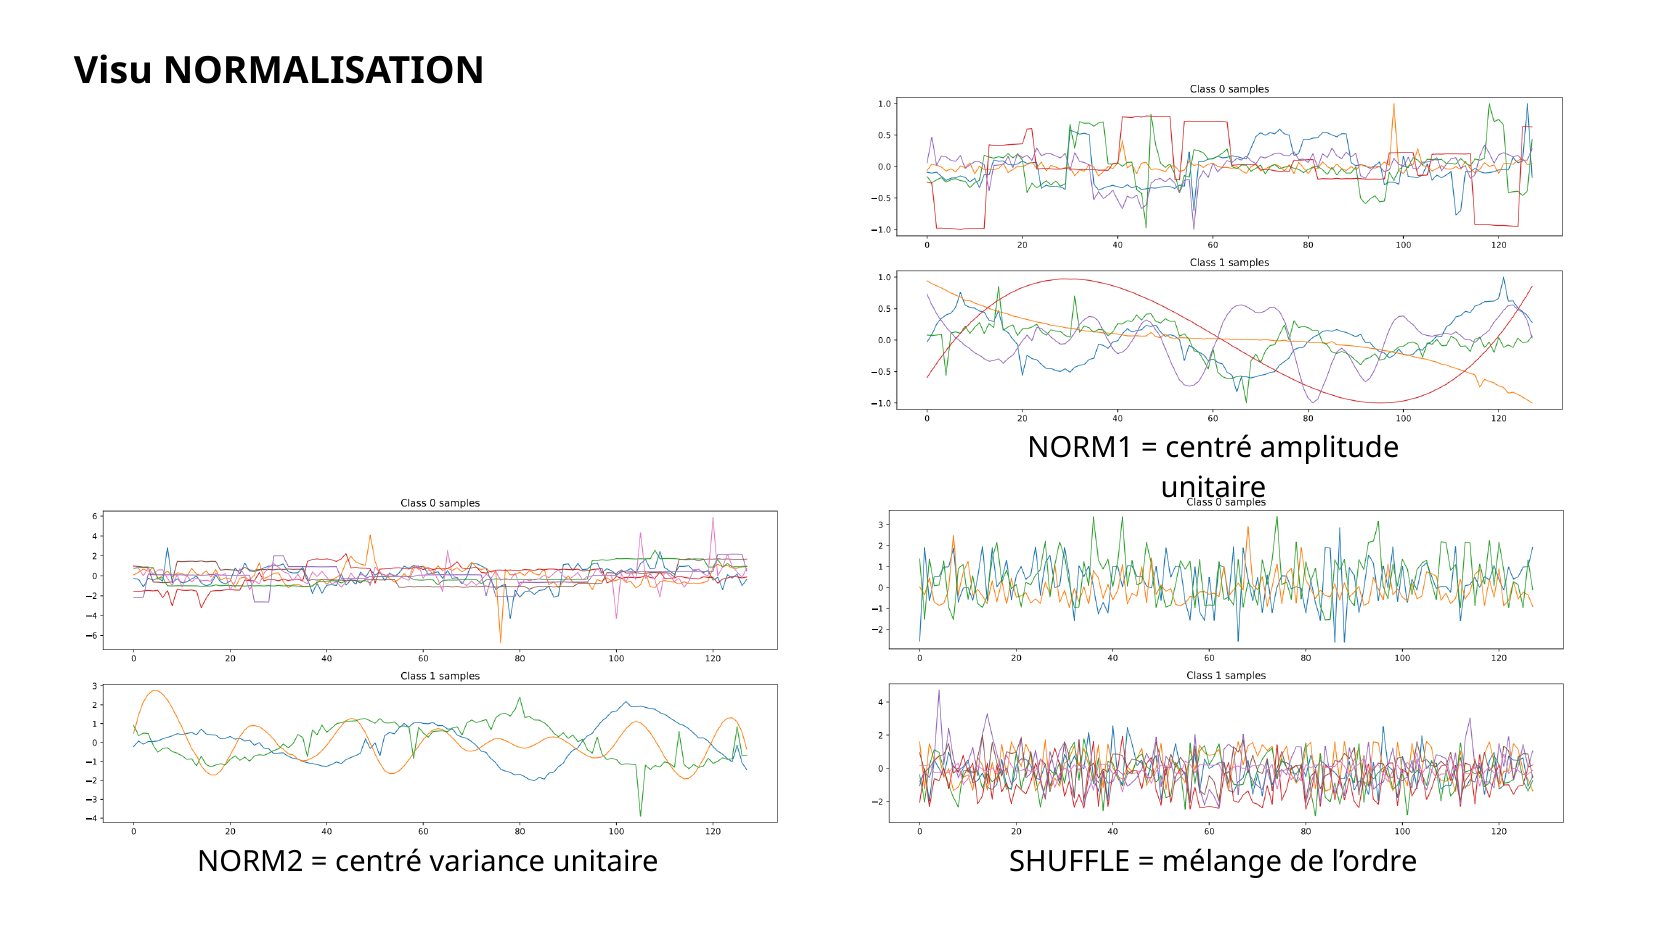

Visu NORMALISATION
NORM1 = centré amplitude unitaire
NORM2 = centré variance unitaire
SHUFFLE = mélange de l’ordre